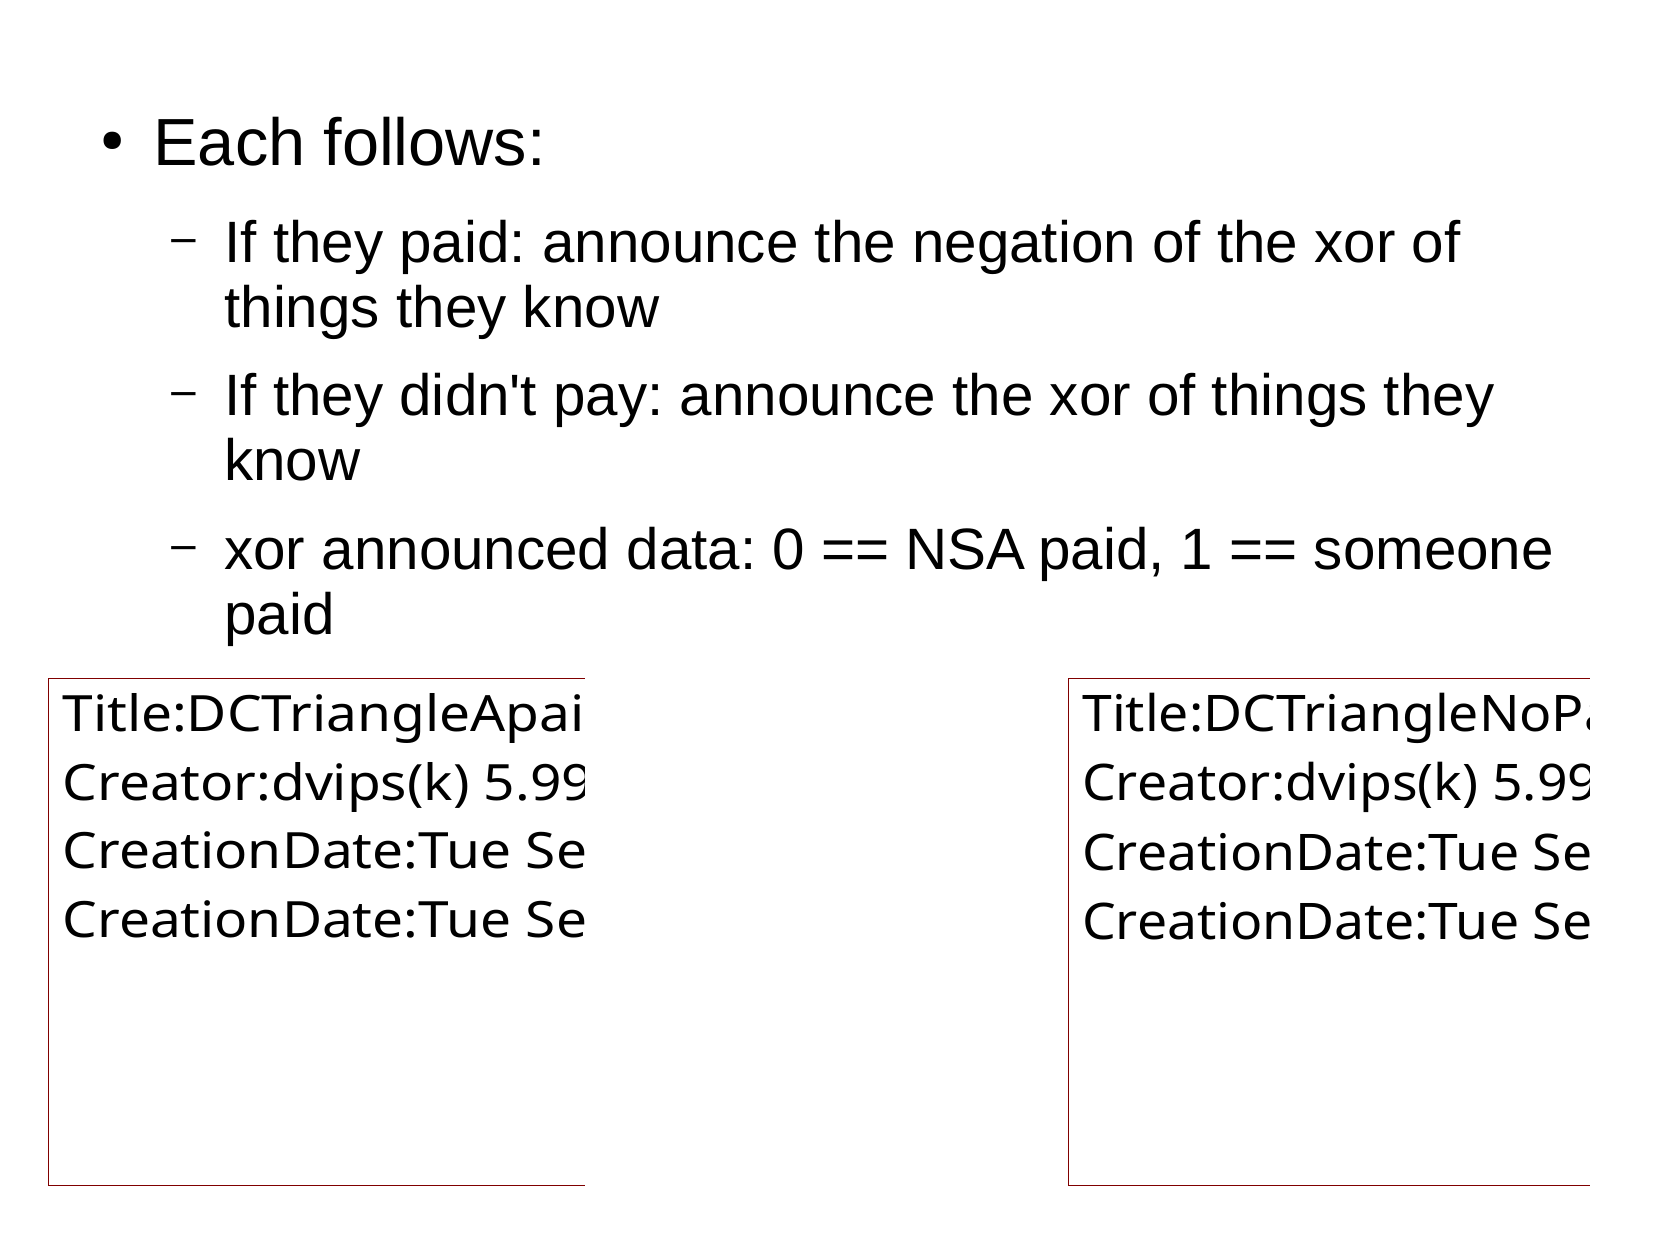

# Each follows:
If they paid: announce the negation of the xor of things they know
If they didn't pay: announce the xor of things they know
xor announced data: 0 == NSA paid, 1 == someone paid